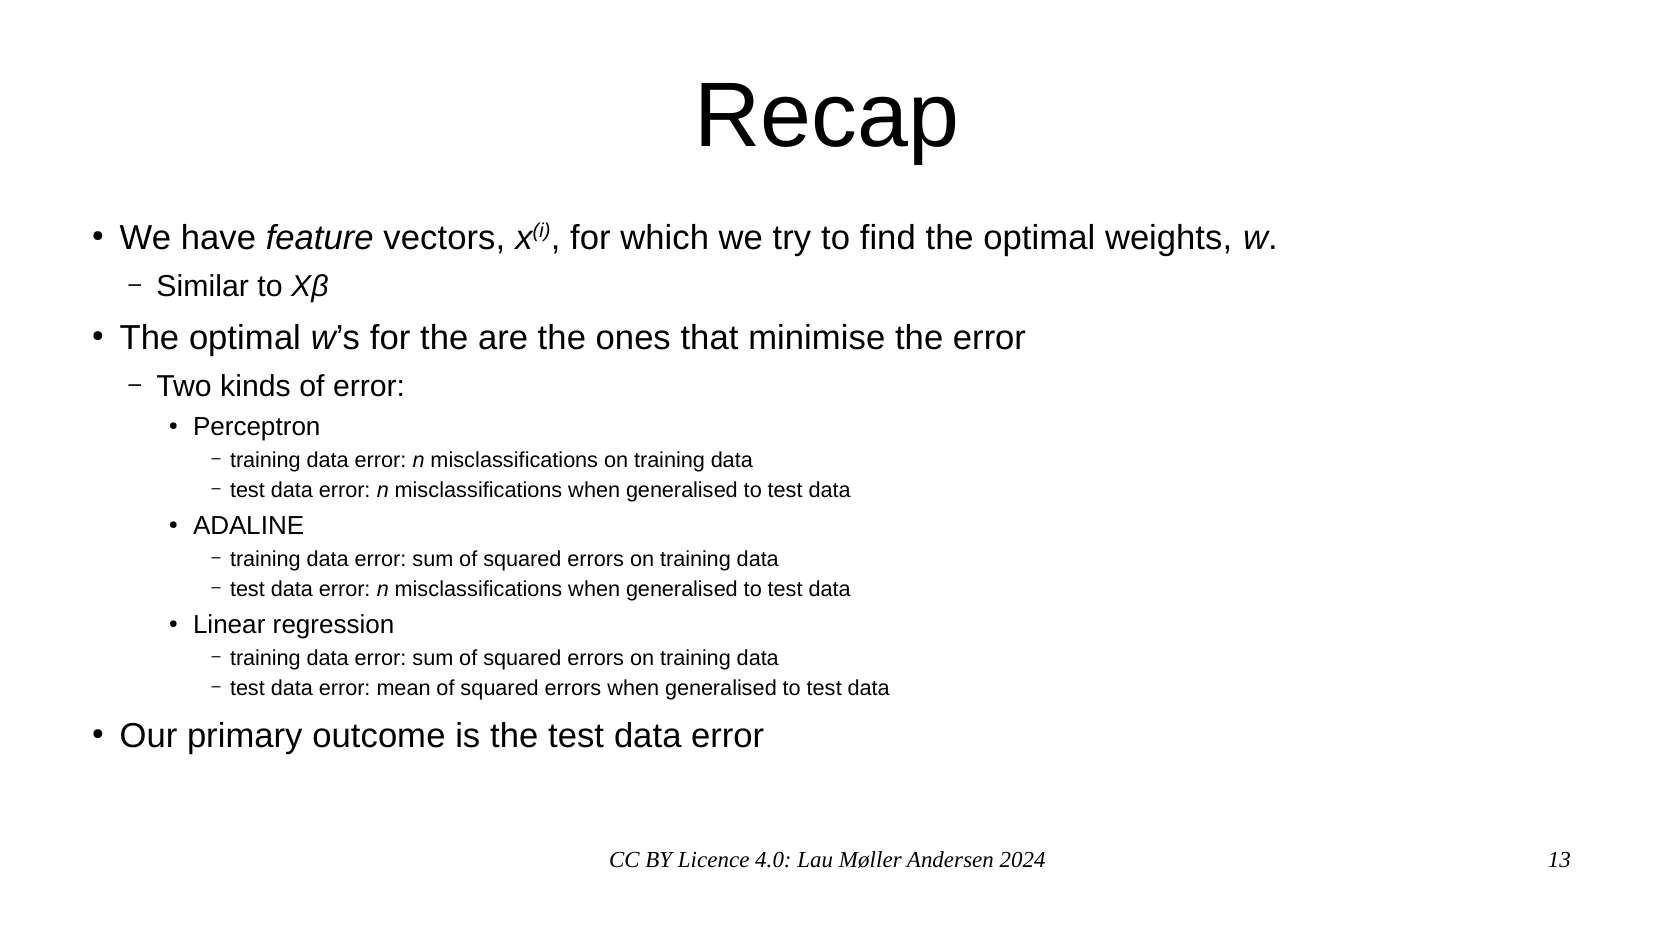

# Recap
We have feature vectors, x(i), for which we try to find the optimal weights, w.
Similar to Xβ
The optimal w’s for the are the ones that minimise the error
Two kinds of error:
Perceptron
training data error: n misclassifications on training data
test data error: n misclassifications when generalised to test data
ADALINE
training data error: sum of squared errors on training data
test data error: n misclassifications when generalised to test data
Linear regression
training data error: sum of squared errors on training data
test data error: mean of squared errors when generalised to test data
Our primary outcome is the test data error
CC BY Licence 4.0: Lau Møller Andersen 2024
13